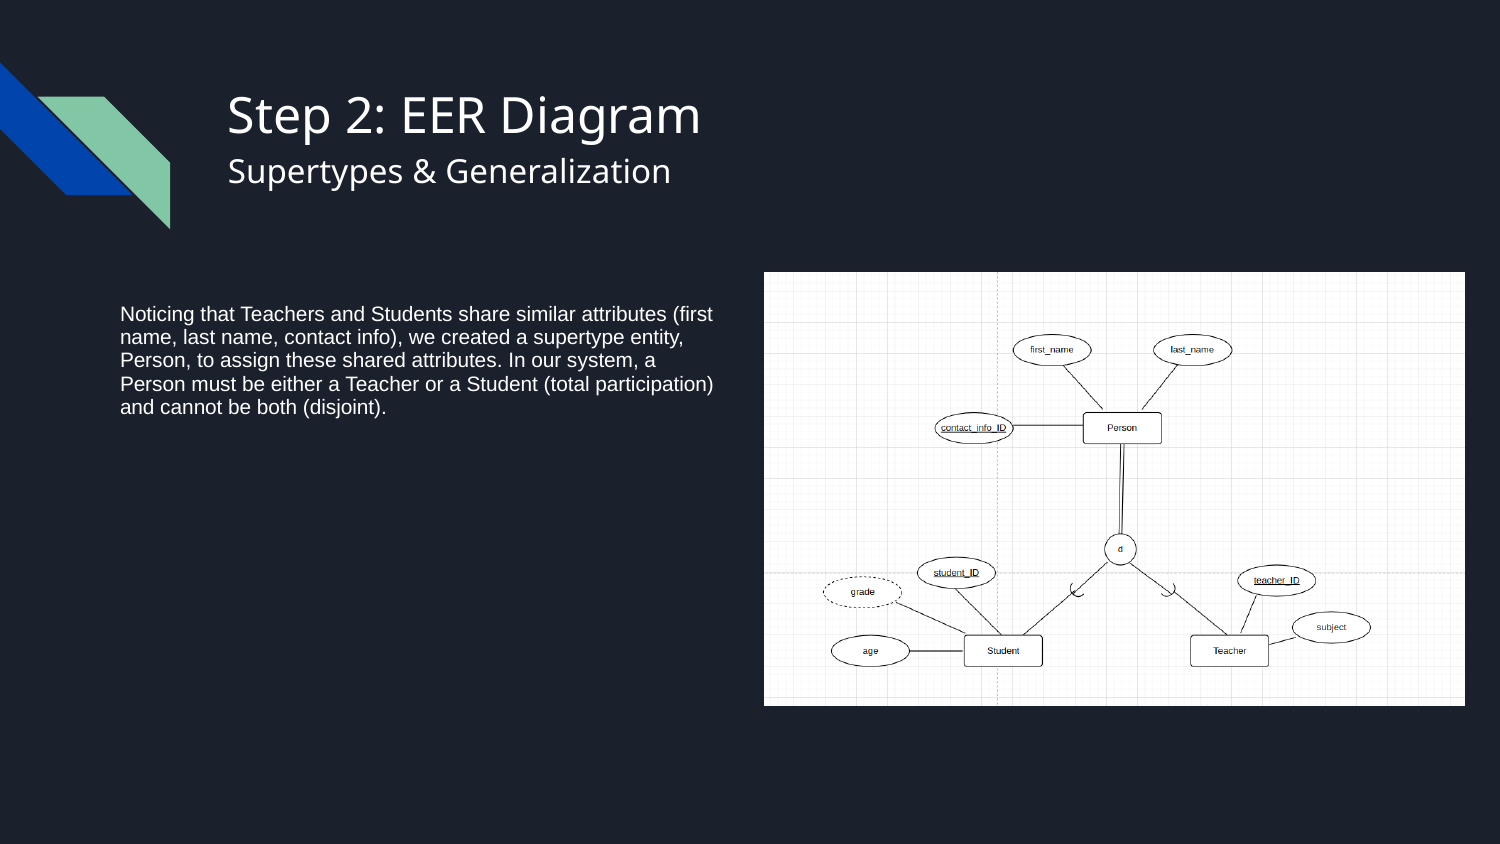

# Step 2: EER Diagram
Supertypes & Generalization
Noticing that Teachers and Students share similar attributes (first name, last name, contact info), we created a supertype entity, Person, to assign these shared attributes. In our system, a Person must be either a Teacher or a Student (total participation) and cannot be both (disjoint).